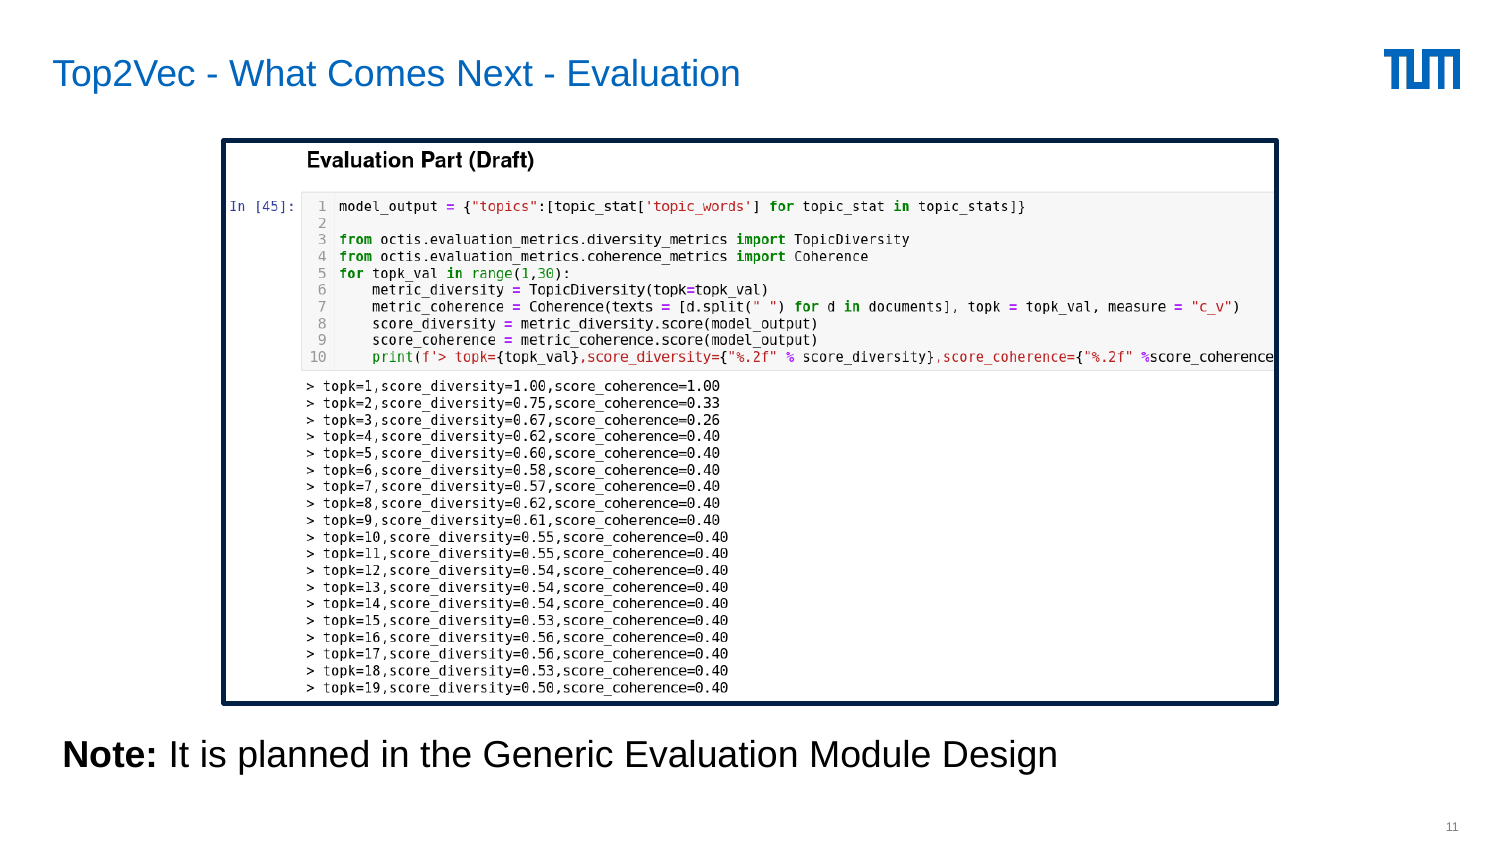

# Top2Vec - What Comes Next - Evaluation
Note: It is planned in the Generic Evaluation Module Design